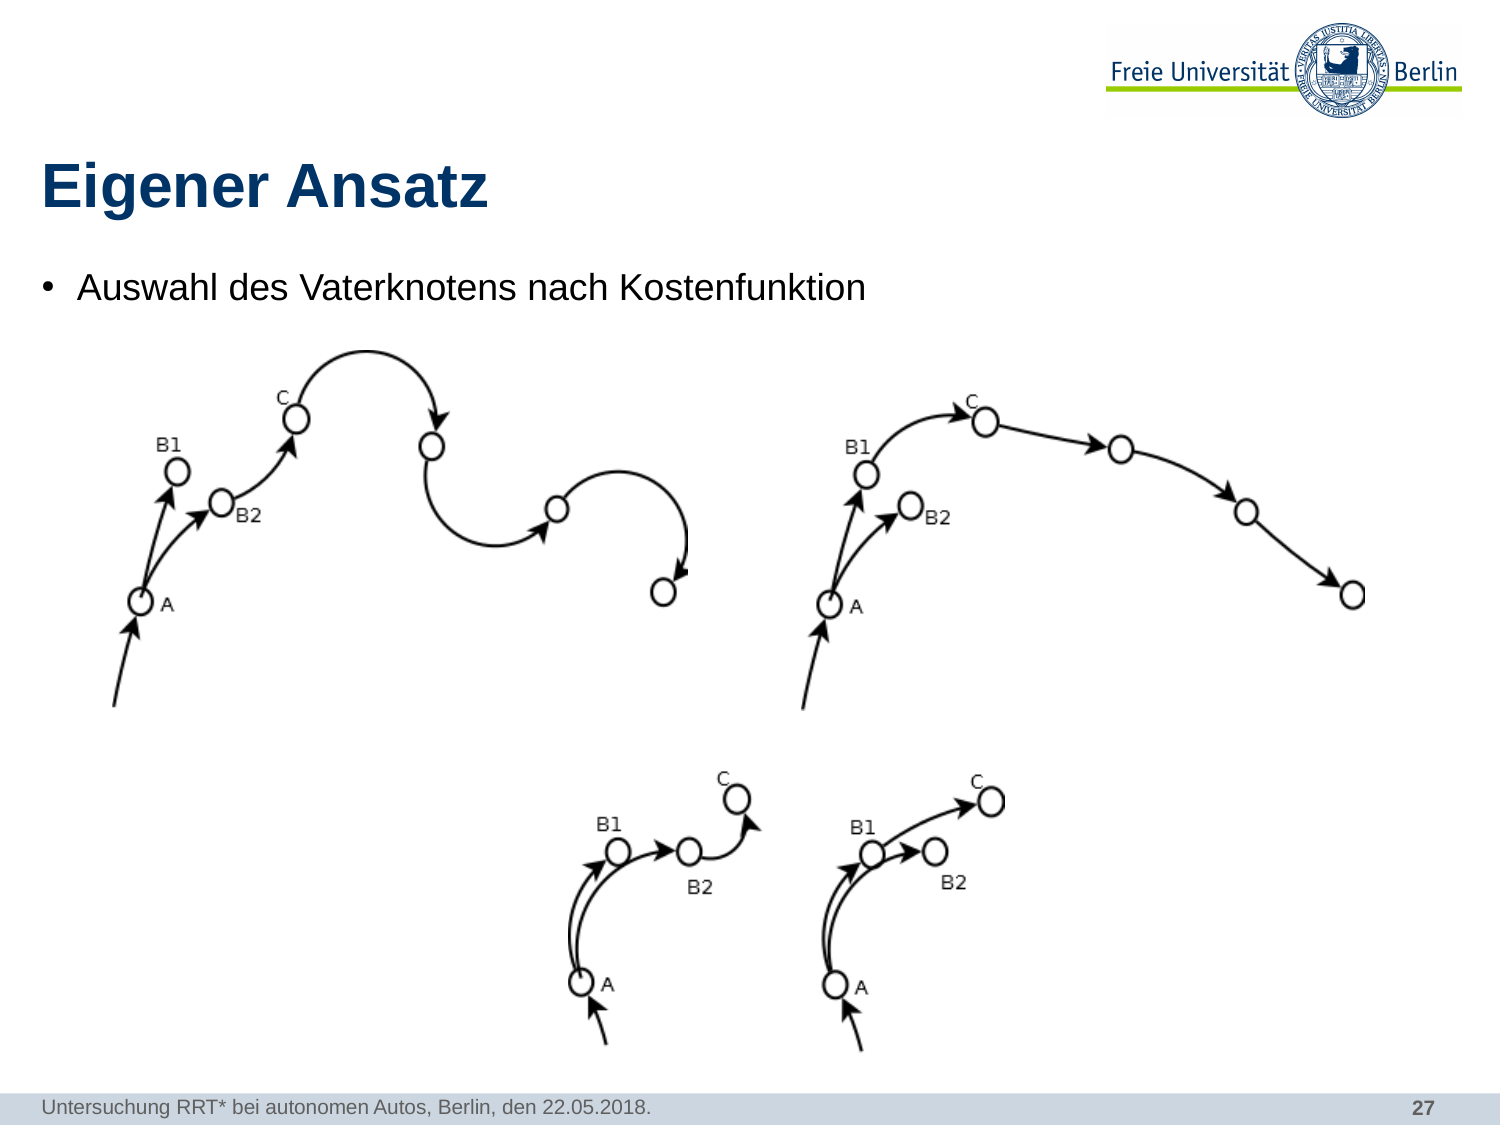

# Eigener Ansatz
Auswahl des Vaterknotens nach Kostenfunktion